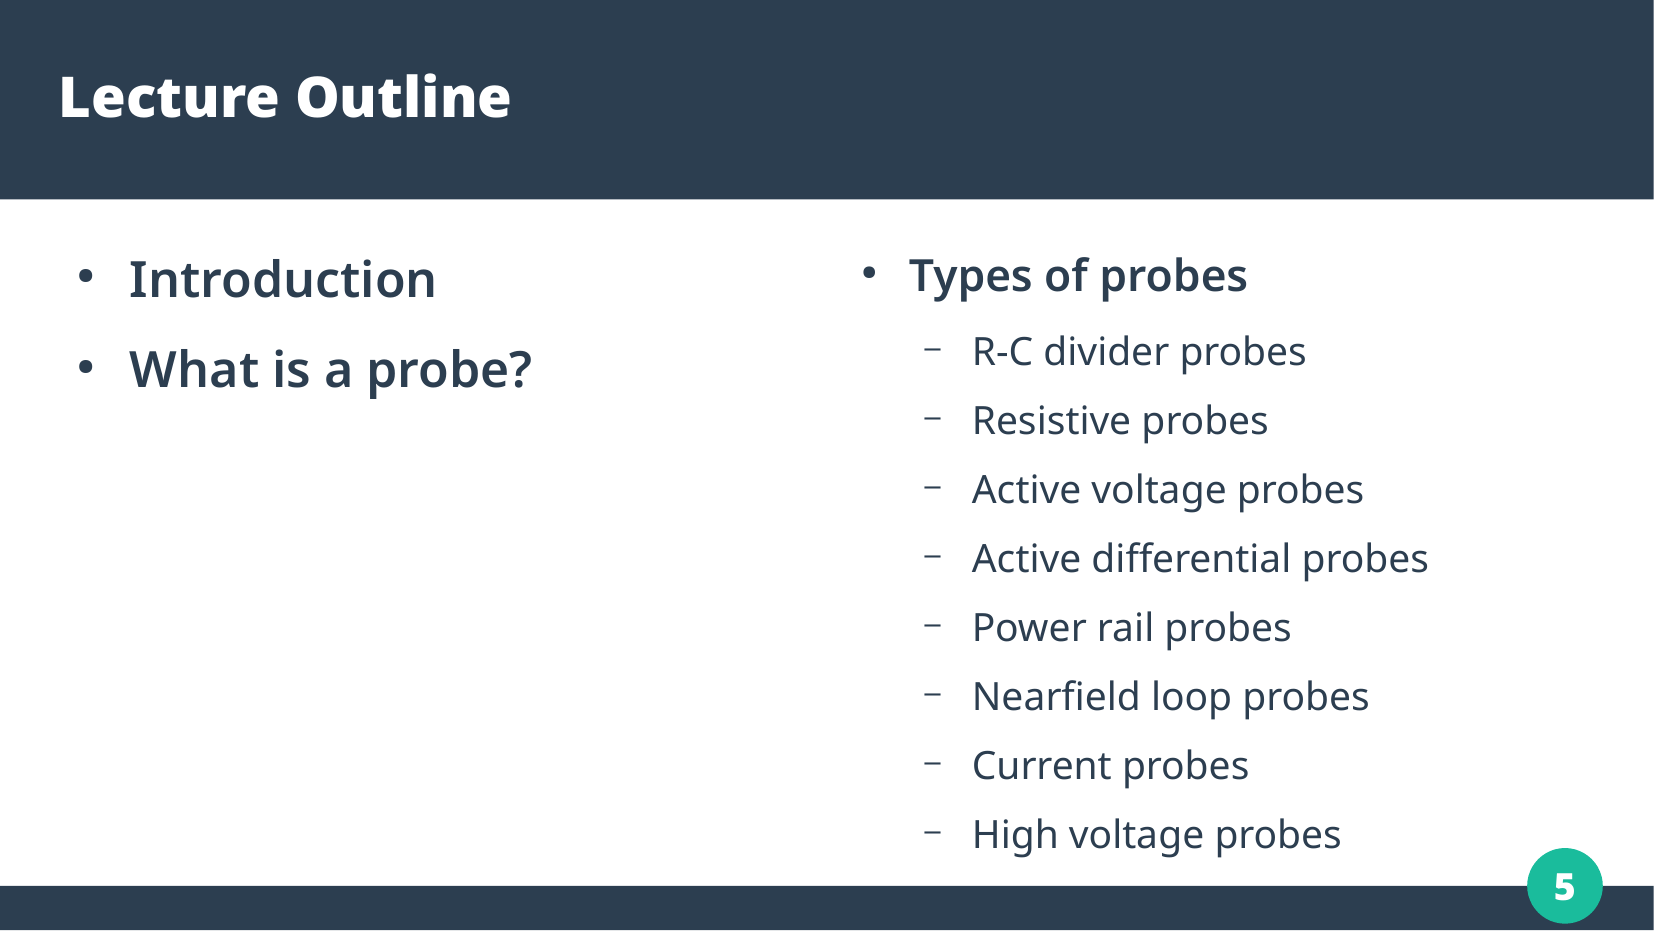

# Lecture Outline
Introduction
What is a probe?
Types of probes
R-C divider probes
Resistive probes
Active voltage probes
Active differential probes
Power rail probes
Nearfield loop probes
Current probes
High voltage probes